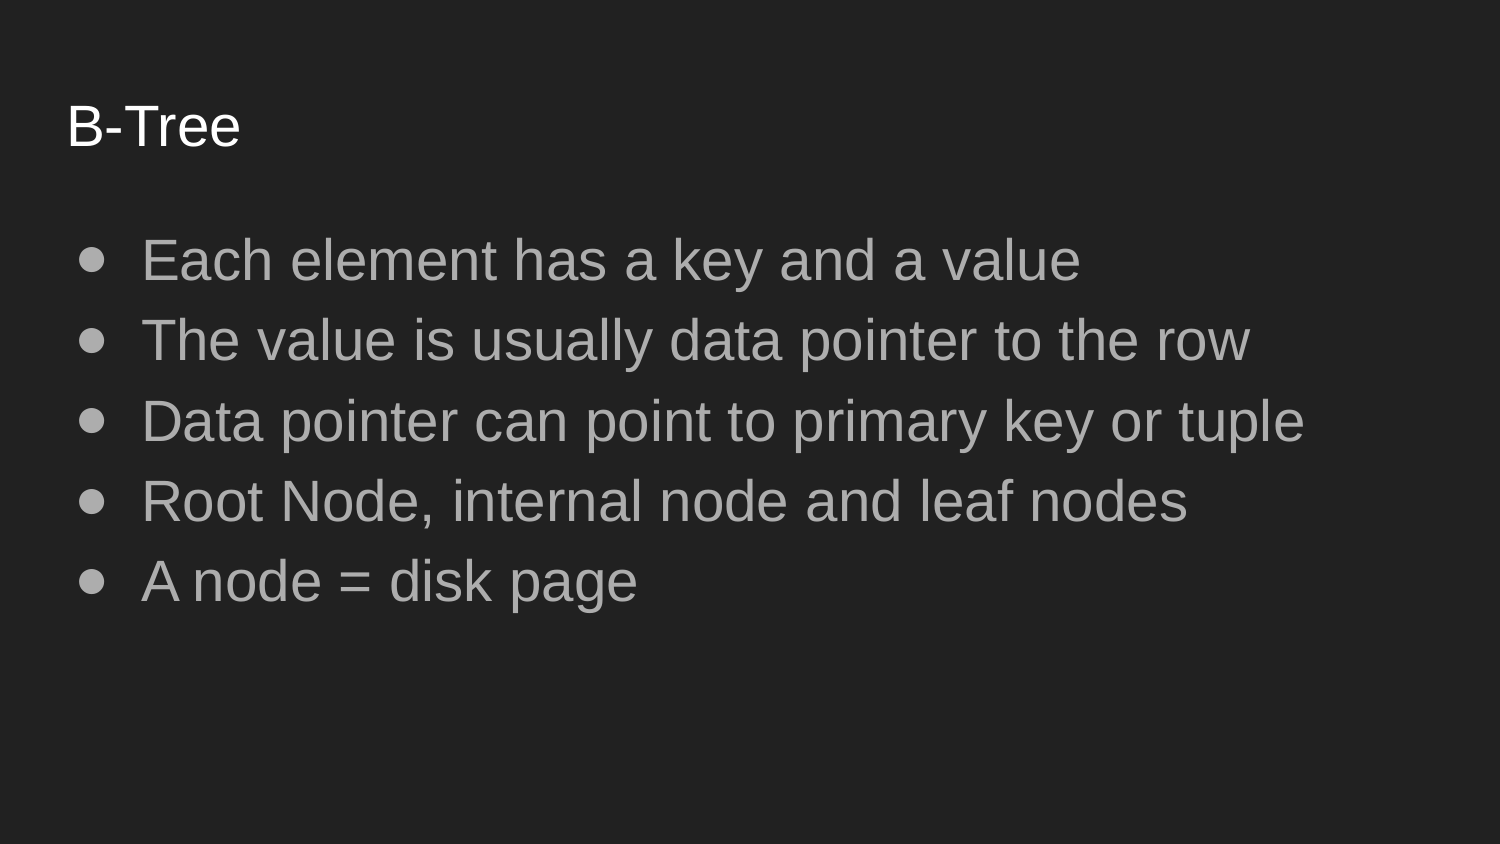

# B-Tree
Each element has a key and a value
The value is usually data pointer to the row
Data pointer can point to primary key or tuple
Root Node, internal node and leaf nodes
A node = disk page